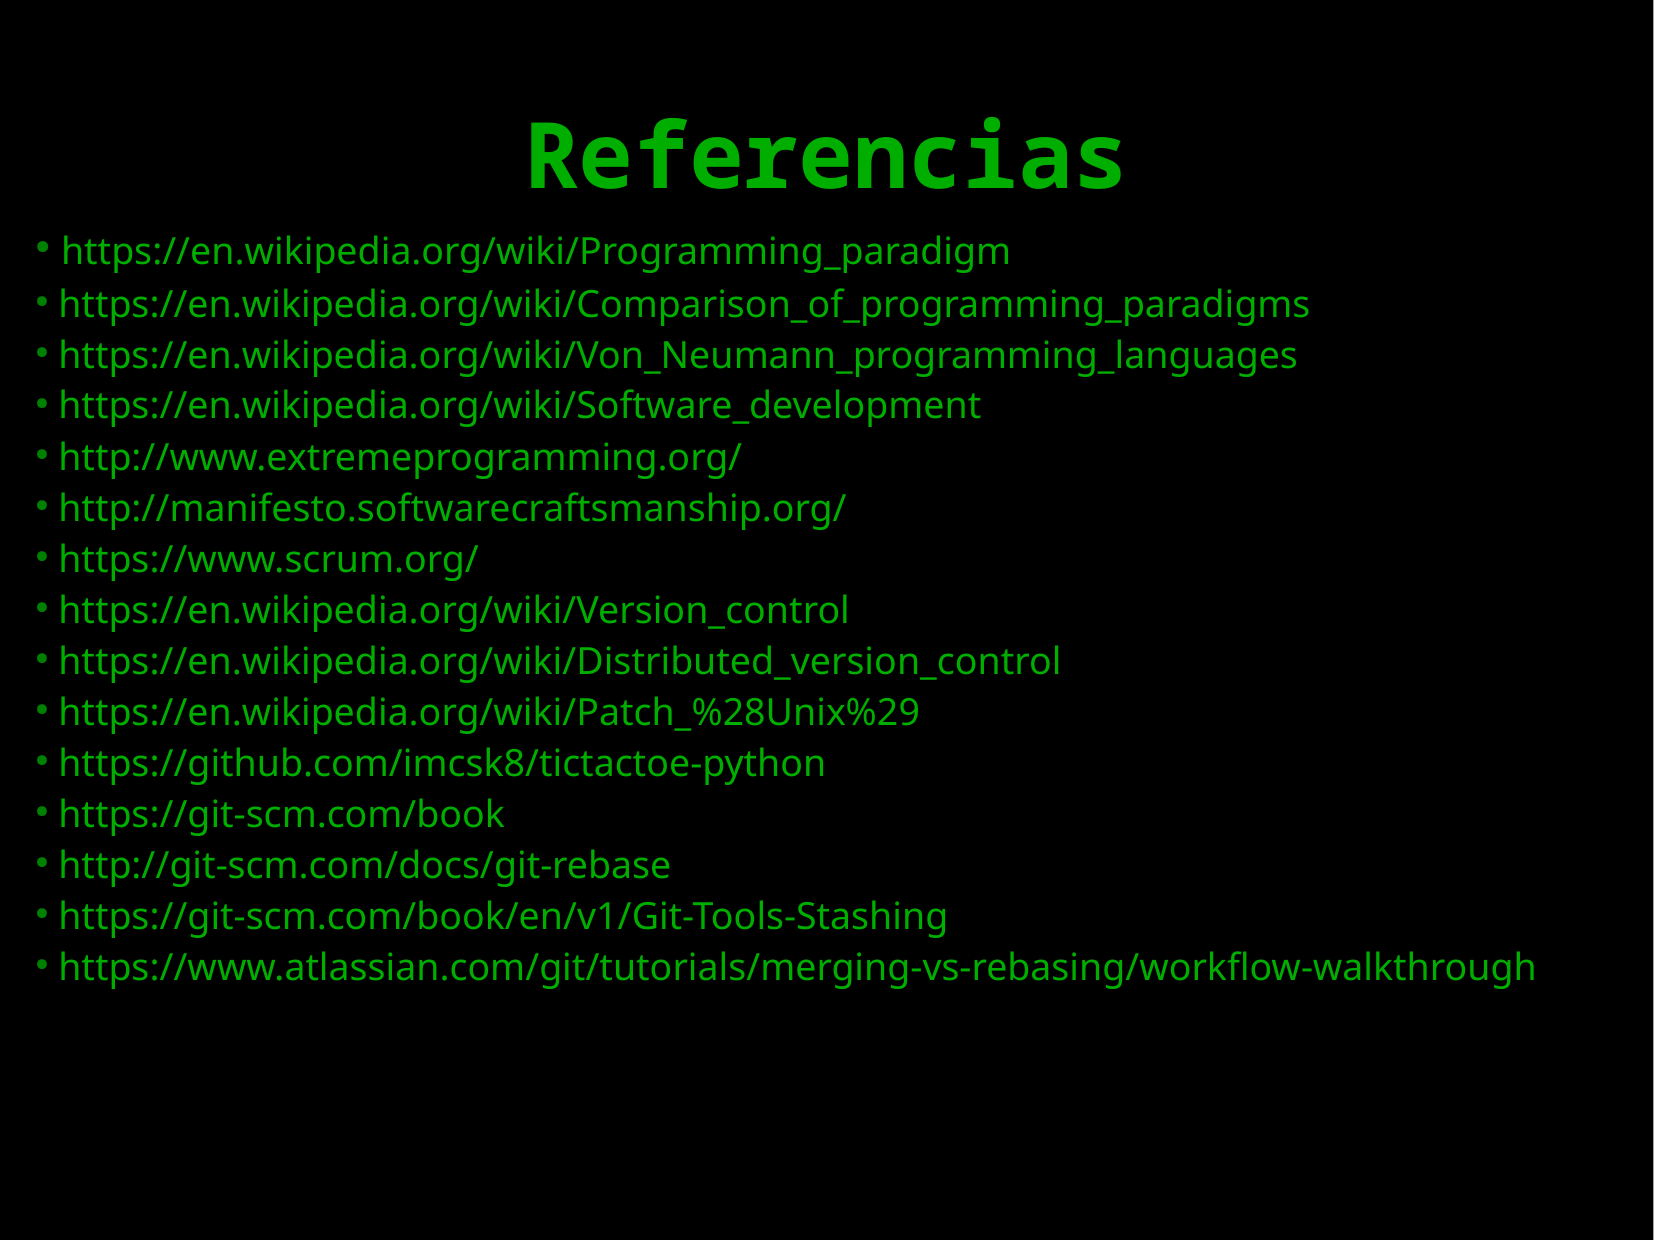

# Referencias
 https://en.wikipedia.org/wiki/Programming_paradigm
 https://en.wikipedia.org/wiki/Comparison_of_programming_paradigms
 https://en.wikipedia.org/wiki/Von_Neumann_programming_languages
 https://en.wikipedia.org/wiki/Software_development
 http://www.extremeprogramming.org/
 http://manifesto.softwarecraftsmanship.org/
 https://www.scrum.org/
 https://en.wikipedia.org/wiki/Version_control
 https://en.wikipedia.org/wiki/Distributed_version_control
 https://en.wikipedia.org/wiki/Patch_%28Unix%29
 https://github.com/imcsk8/tictactoe-python
 https://git-scm.com/book
 http://git-scm.com/docs/git-rebase
 https://git-scm.com/book/en/v1/Git-Tools-Stashing
 https://www.atlassian.com/git/tutorials/merging-vs-rebasing/workflow-walkthrough